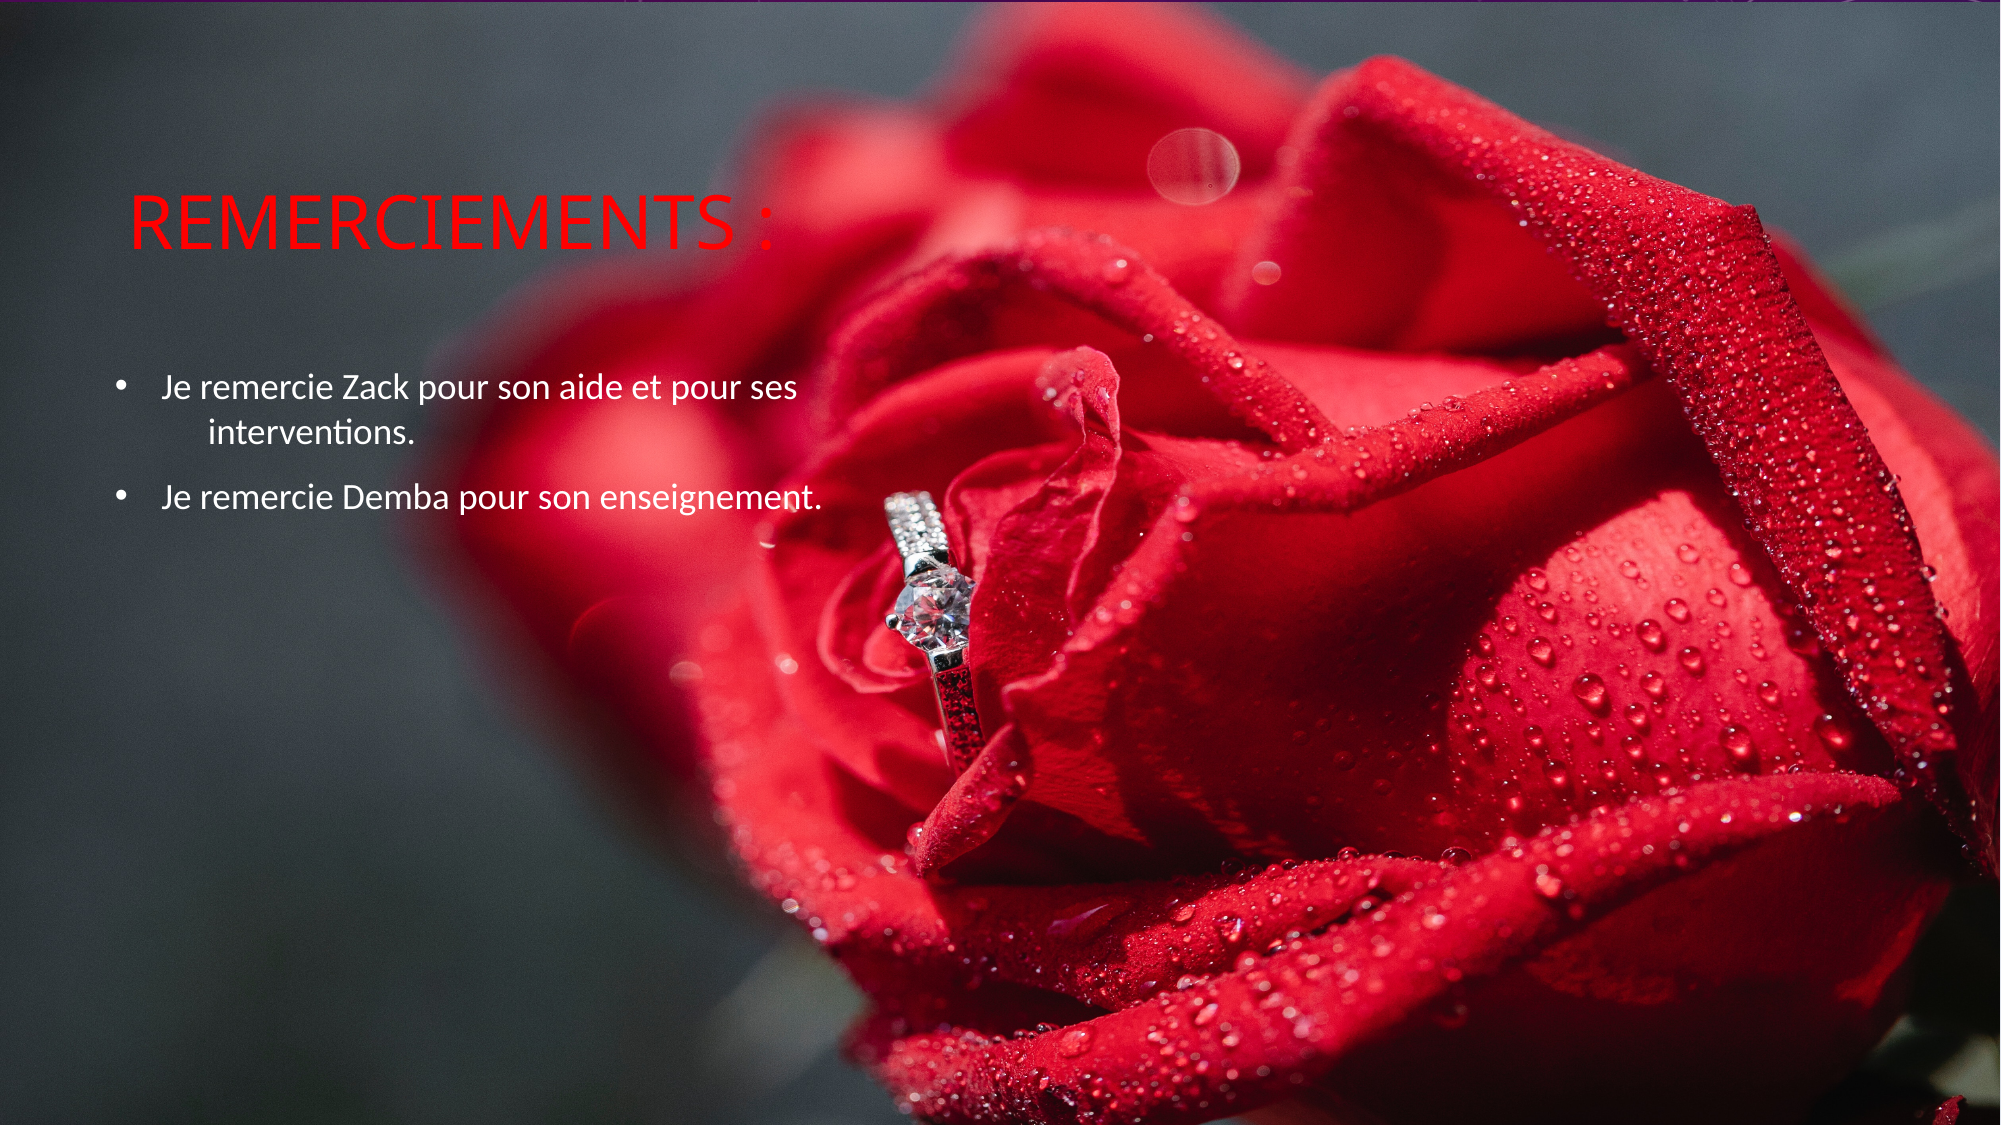

# rEMERCIEMENTS :
Je remercie Zack pour son aide et pour ses interventions.
Je remercie Demba pour son enseignement.